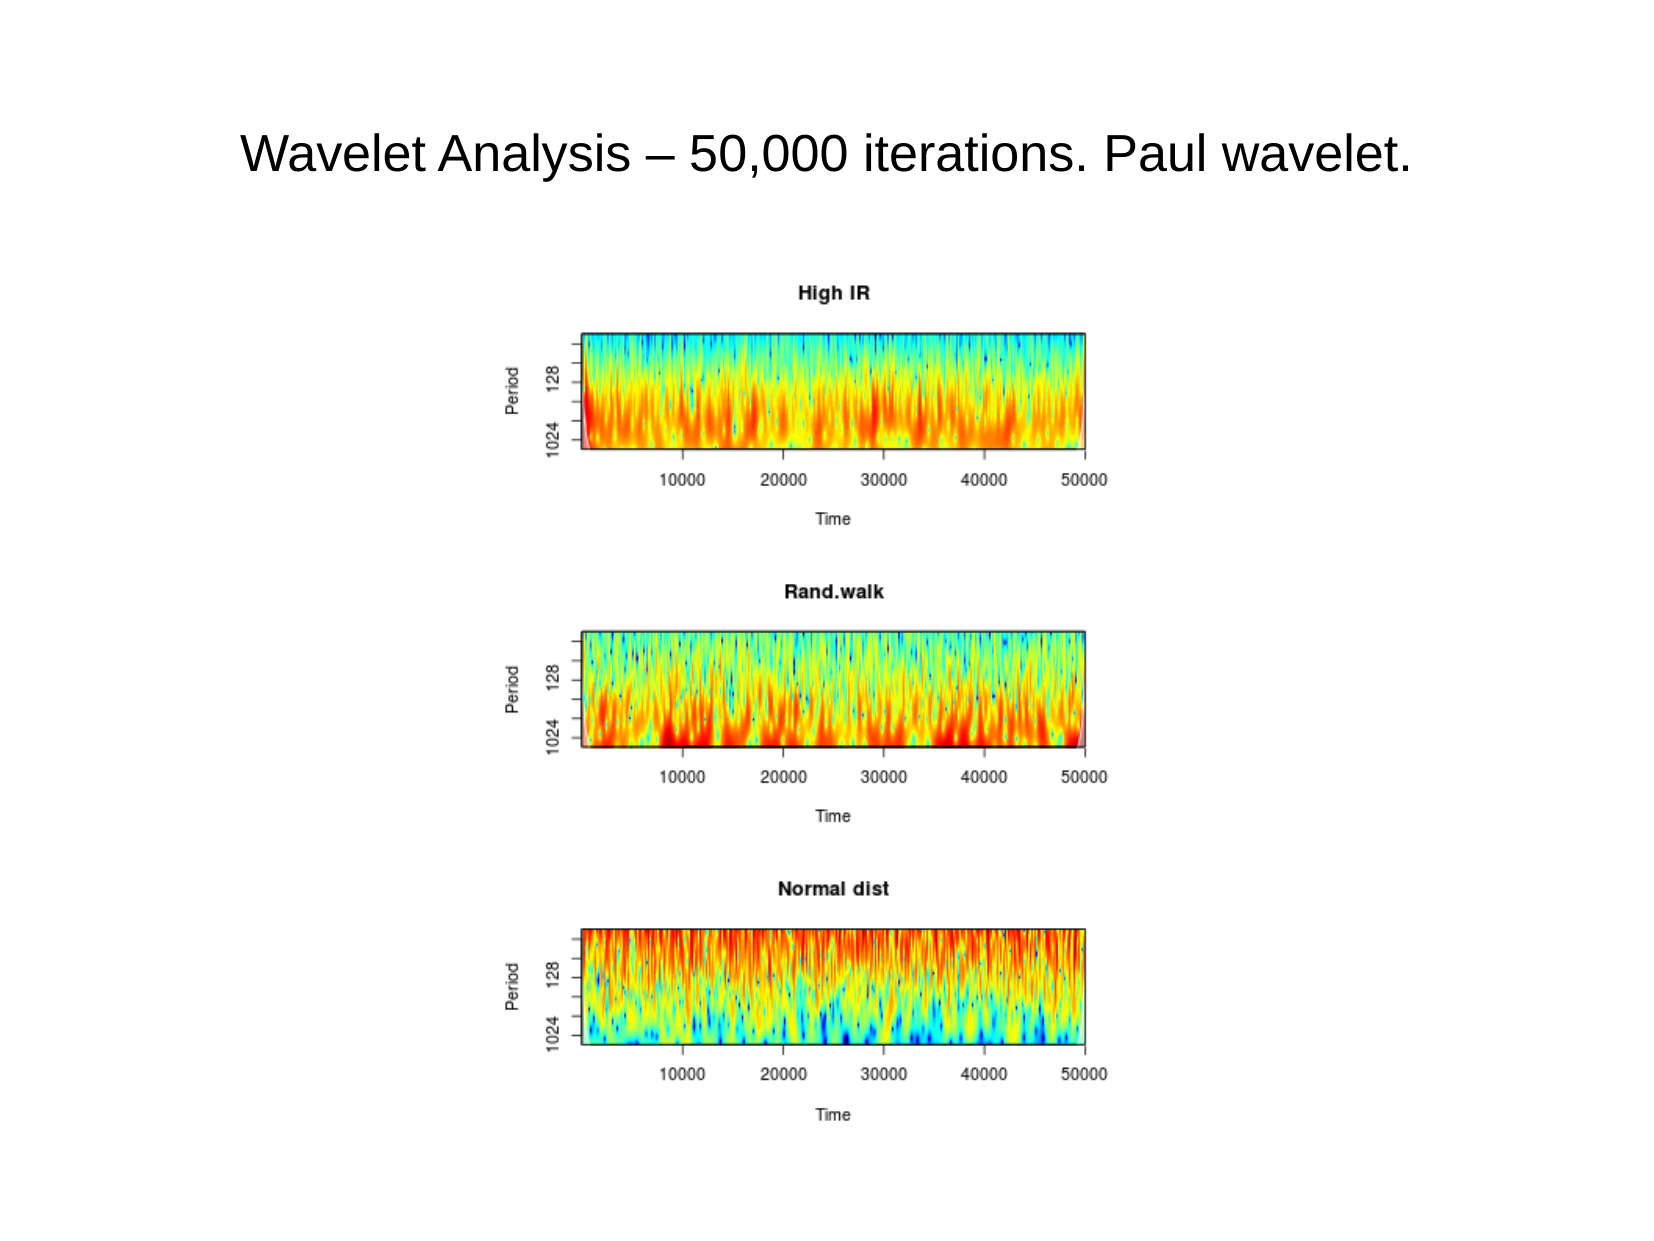

# Wavelet Analysis – 50,000 iterations. Paul wavelet.